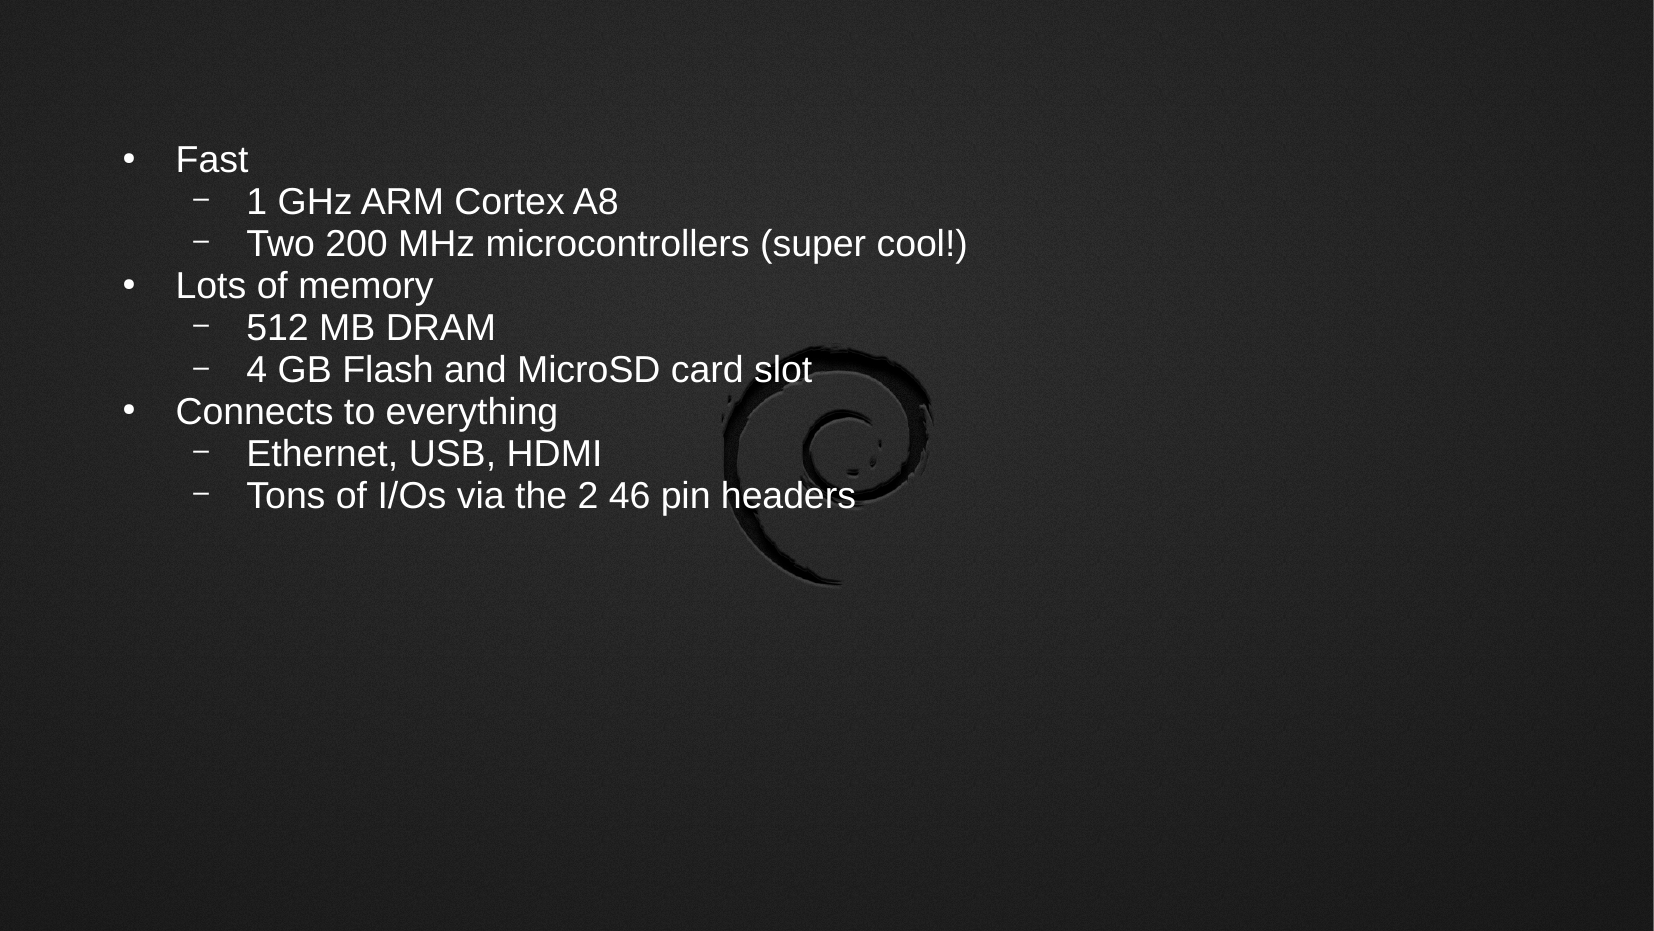

Fast
1 GHz ARM Cortex A8
Two 200 MHz microcontrollers (super cool!)
Lots of memory
512 MB DRAM
4 GB Flash and MicroSD card slot
Connects to everything
Ethernet, USB, HDMI
Tons of I/Os via the 2 46 pin headers